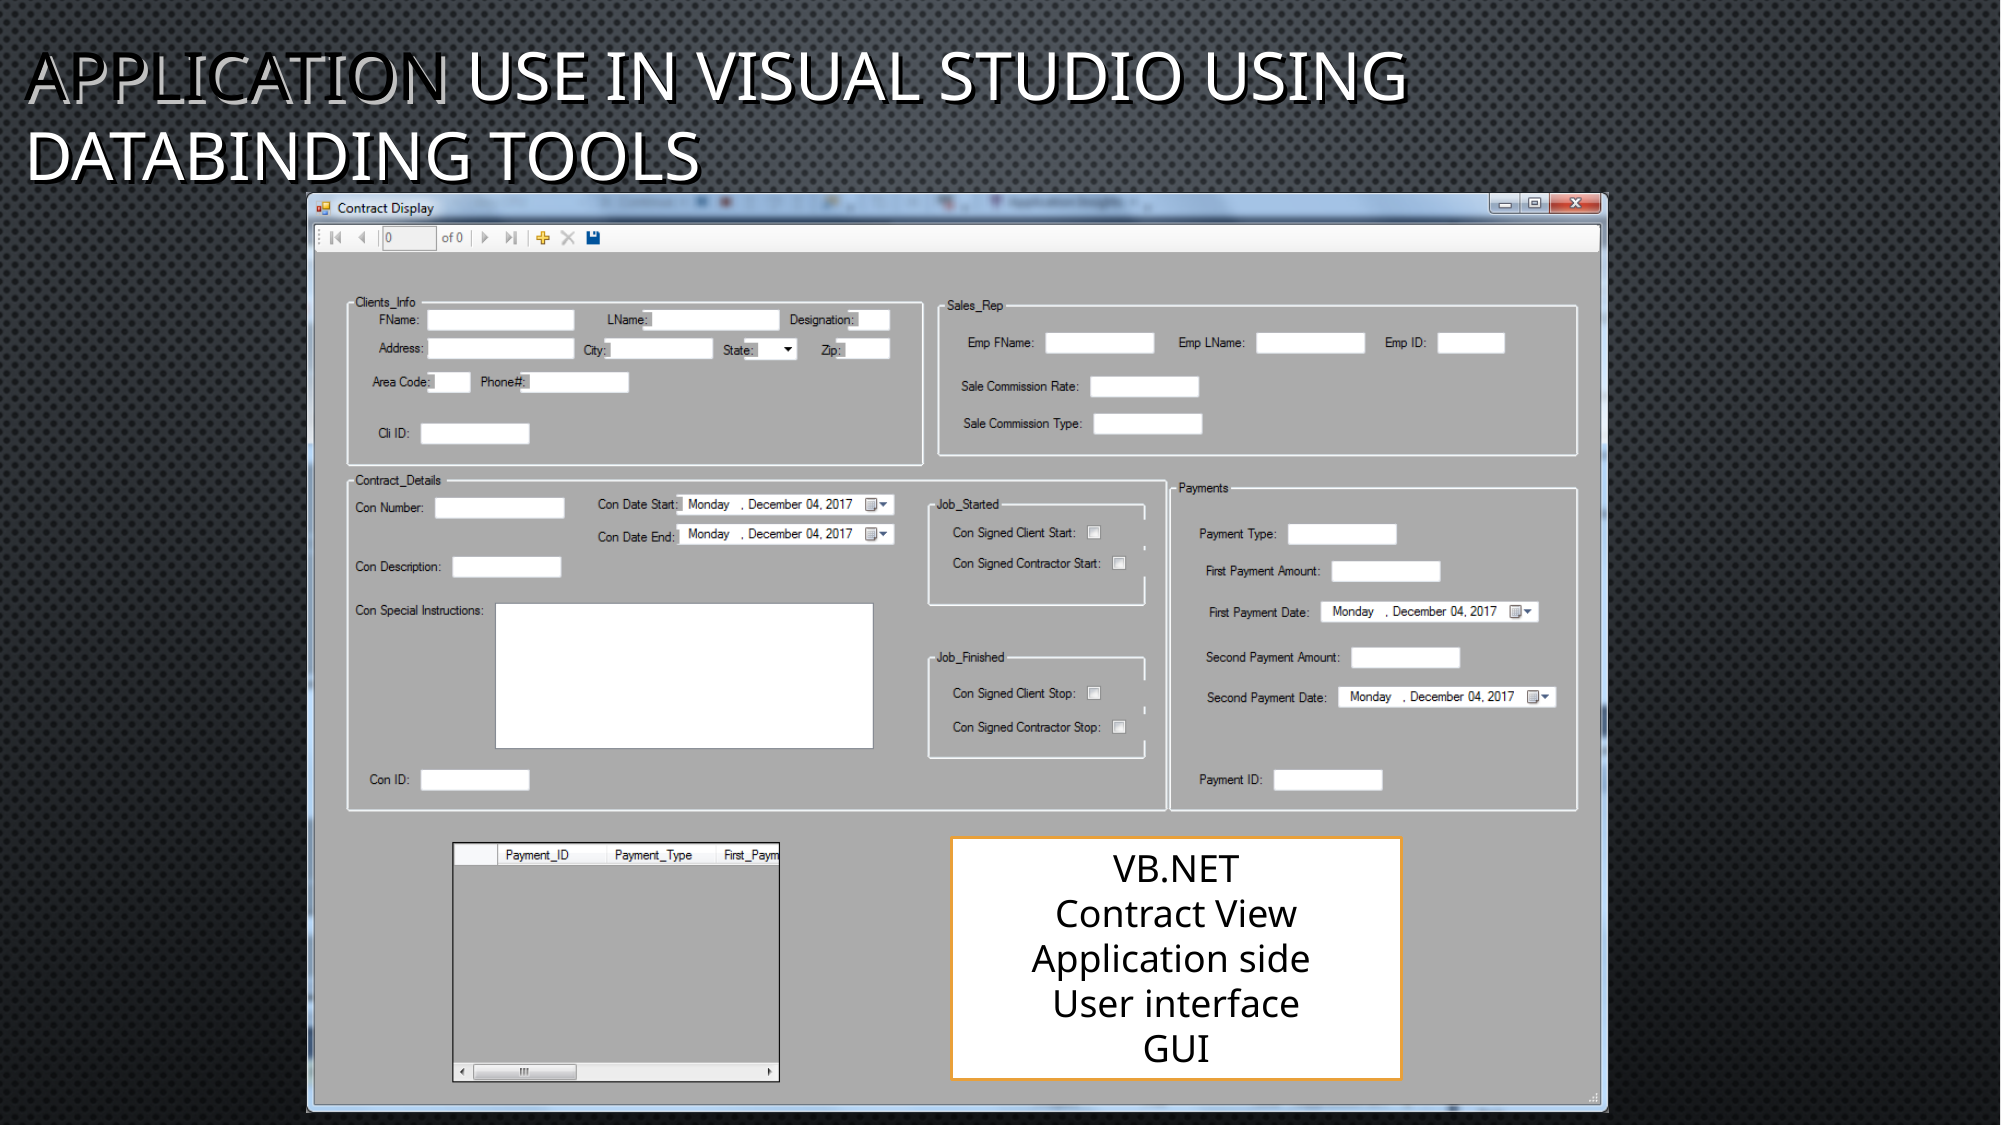

# APPLICATION USE IN visual studio USING Databinding TOOLS
VB.NET
Contract View
Application side
User interface
GUI